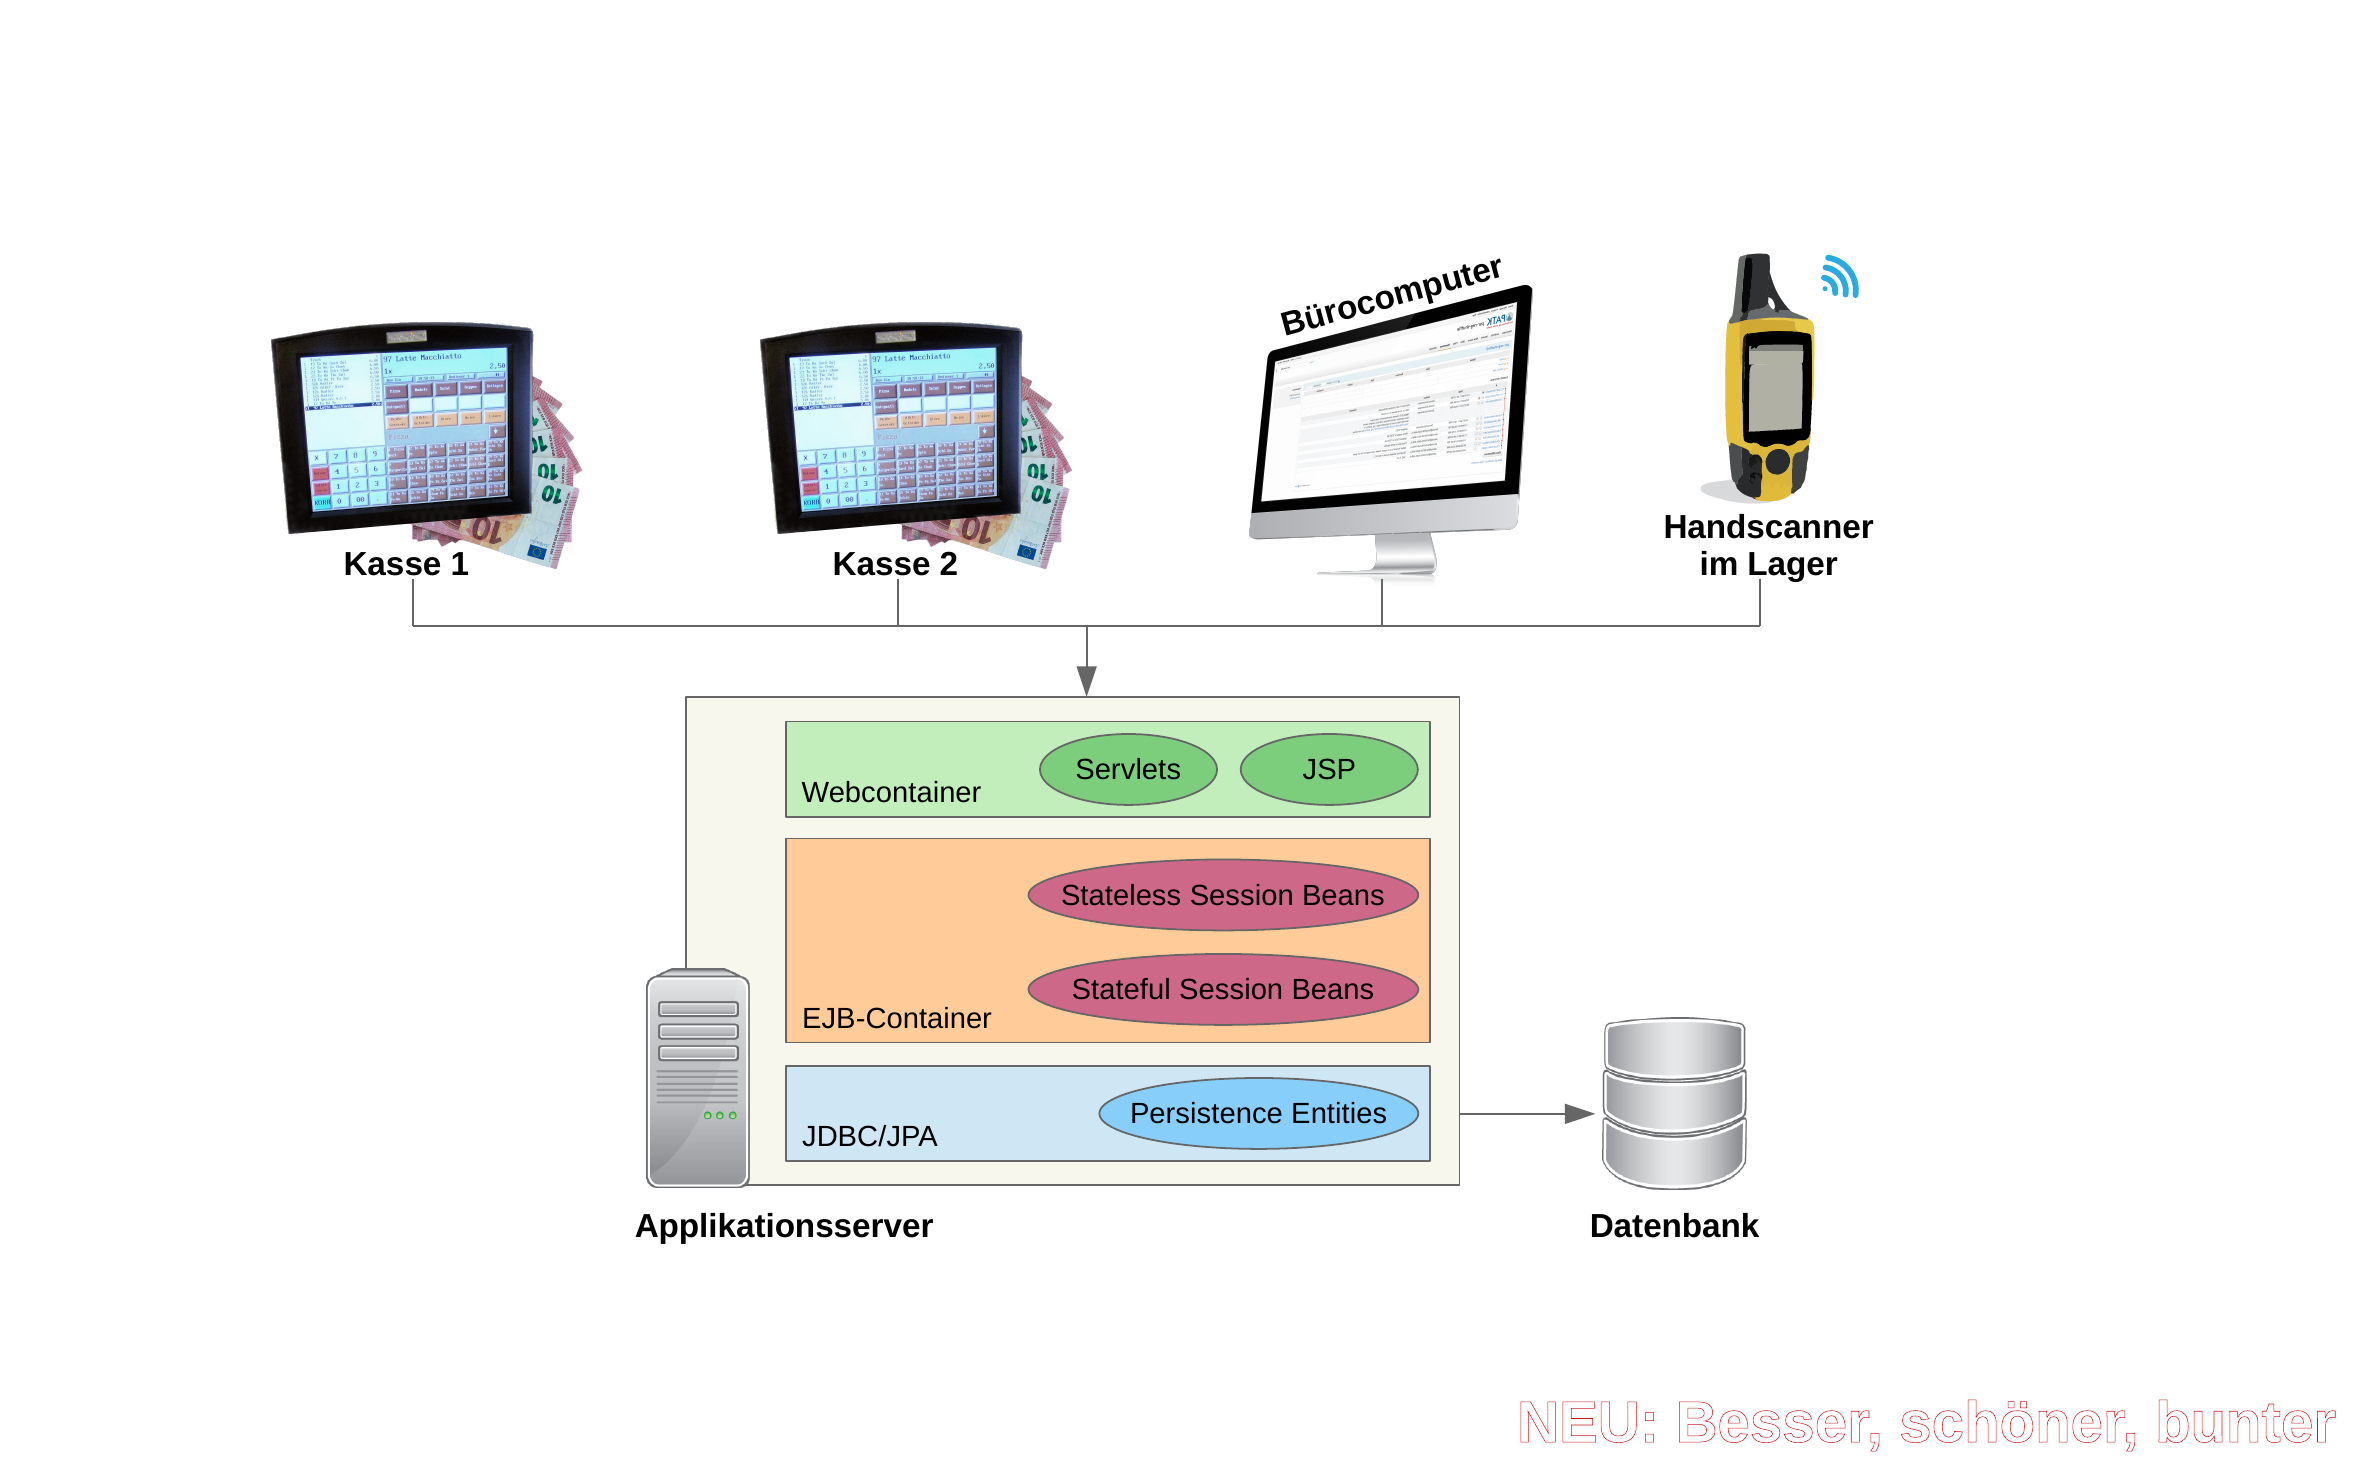

Handscanner
im Lager
Bürocomputer
Kasse 1
Kasse 2
Webcontainer
Servlets
JSP
EJB-Container
Stateless Session Beans
Stateful Session Beans
JDBC/JPA
Persistence Entities
Applikationsserver
Datenbank
NEU: Besser, schöner, bunter